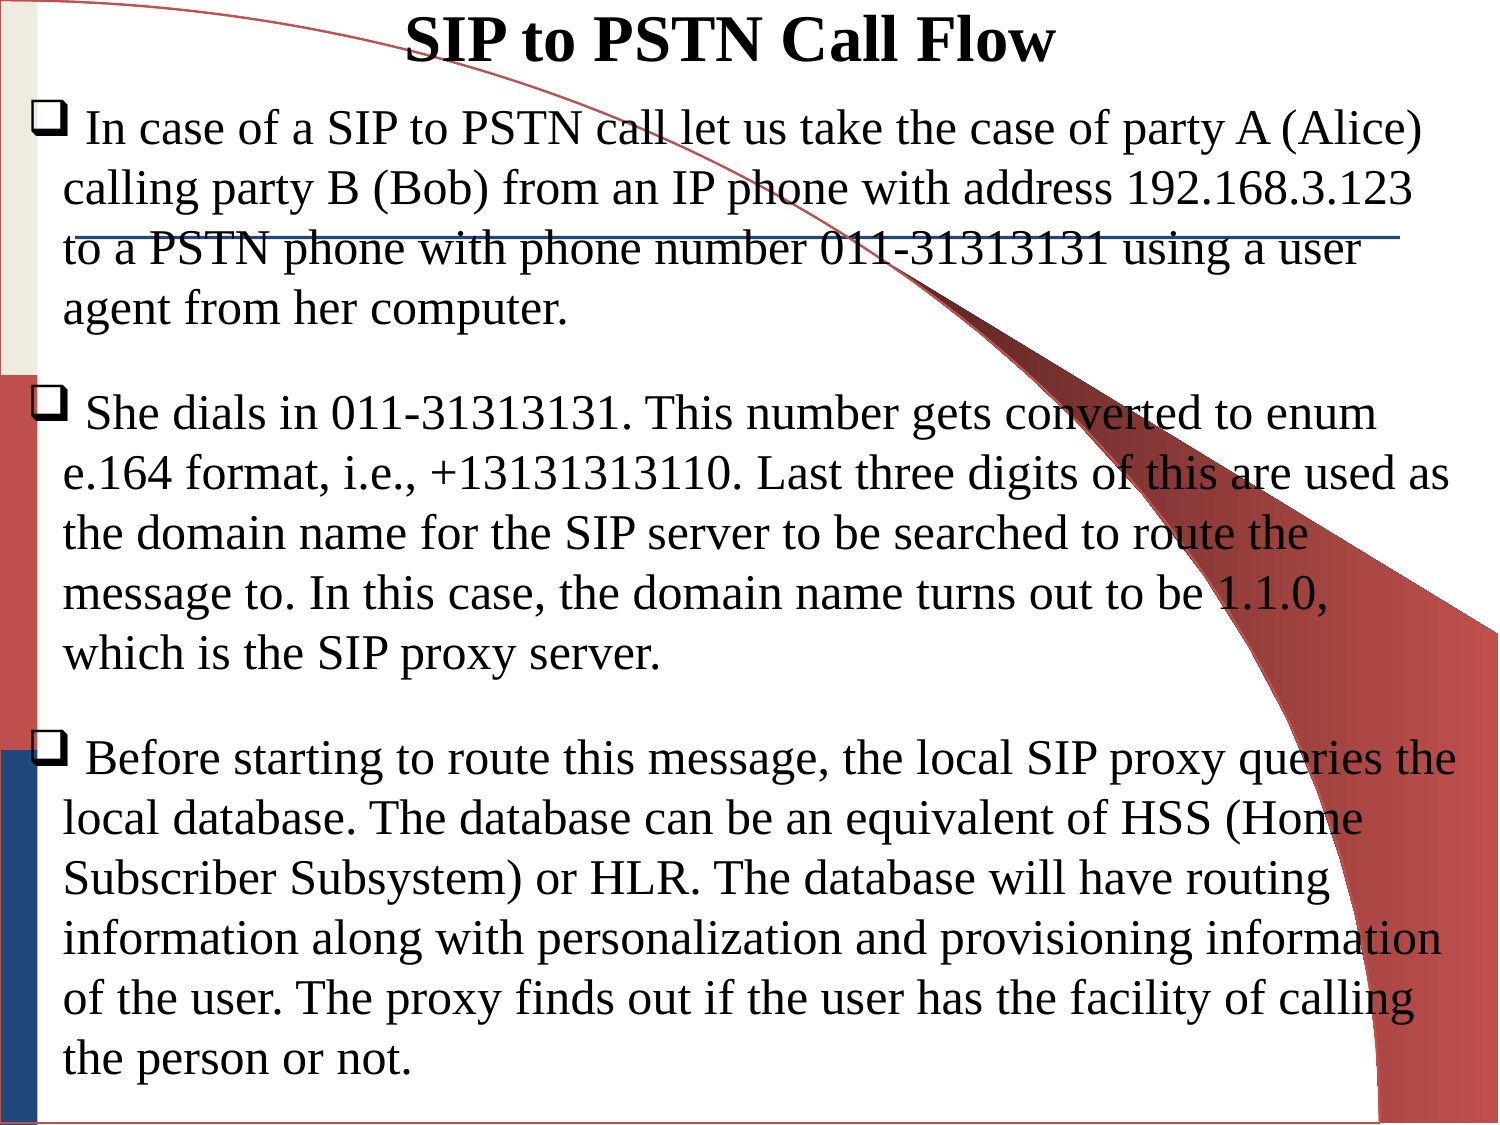

SIP to PSTN Call Flow
 In case of a SIP to PSTN call let us take the case of party A (Alice) calling party B (Bob) from an IP phone with address 192.168.3.123 to a PSTN phone with phone number 011-31313131 using a user agent from her computer.
 She dials in 011-31313131. This number gets converted to enum e.164 format, i.e., +13131313110. Last three digits of this are used as the domain name for the SIP server to be searched to route the message to. In this case, the domain name turns out to be 1.1.0, which is the SIP proxy server.
 Before starting to route this message, the local SIP proxy queries the local database. The database can be an equivalent of HSS (Home Subscriber Subsystem) or HLR. The database will have routing information along with personalization and provisioning information of the user. The proxy finds out if the user has the facility of calling the person or not.